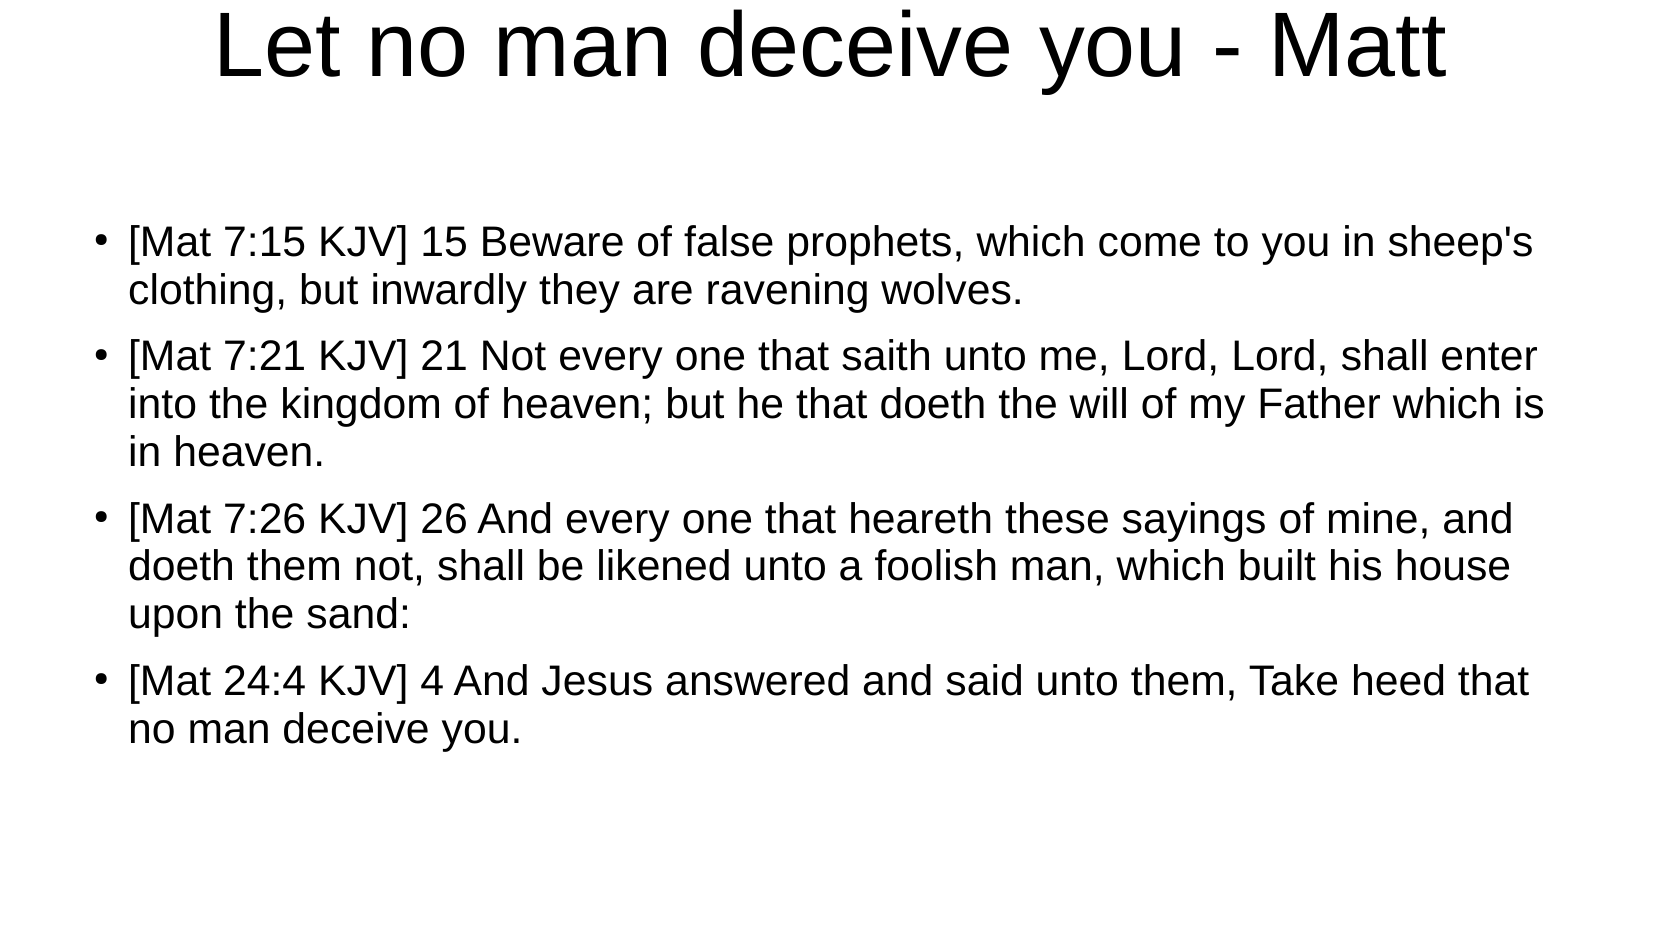

# Let no man deceive you - Matt
[Mat 7:15 KJV] 15 Beware of false prophets, which come to you in sheep's clothing, but inwardly they are ravening wolves.
[Mat 7:21 KJV] 21 Not every one that saith unto me, Lord, Lord, shall enter into the kingdom of heaven; but he that doeth the will of my Father which is in heaven.
[Mat 7:26 KJV] 26 And every one that heareth these sayings of mine, and doeth them not, shall be likened unto a foolish man, which built his house upon the sand:
[Mat 24:4 KJV] 4 And Jesus answered and said unto them, Take heed that no man deceive you.